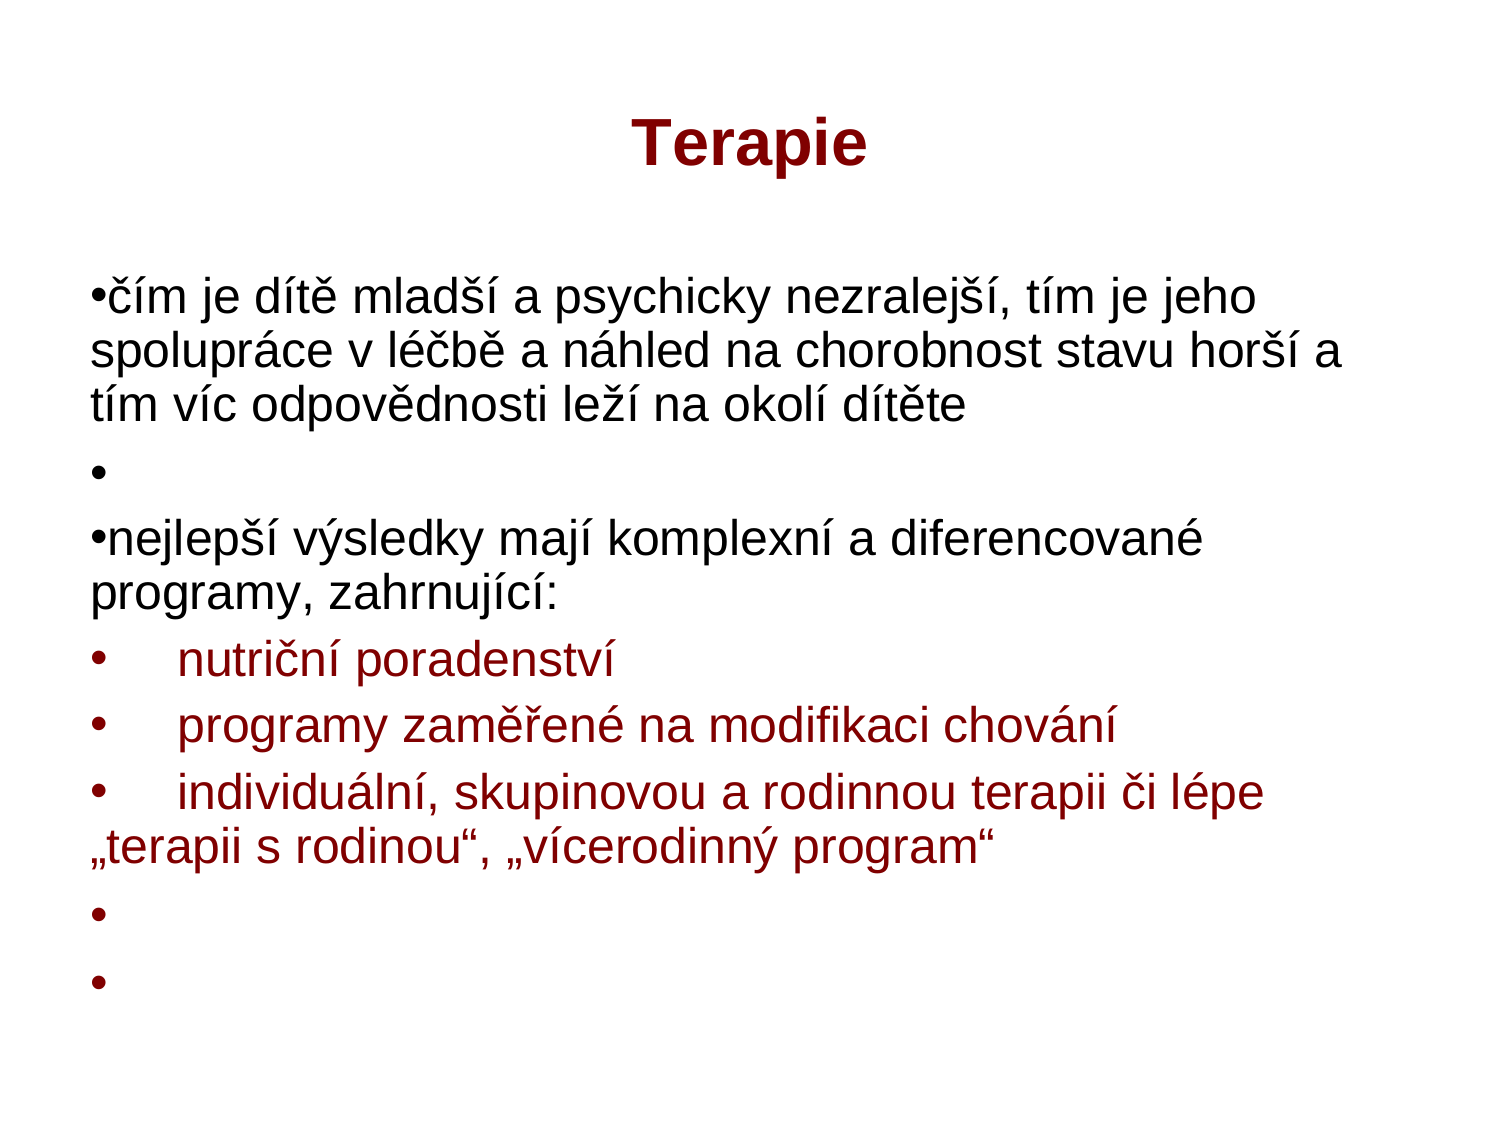

# Terapie
čím je dítě mladší a psychicky nezralejší, tím je jeho spolupráce v léčbě a náhled na chorobnost stavu horší a tím víc odpovědnosti leží na okolí dítěte
nejlepší výsledky mají komplexní a diferencované programy, zahrnující:
 nutriční poradenství
 programy zaměřené na modifikaci chování
 individuální, skupinovou a rodinnou terapii či lépe „terapii s rodinou“, „vícerodinný program“